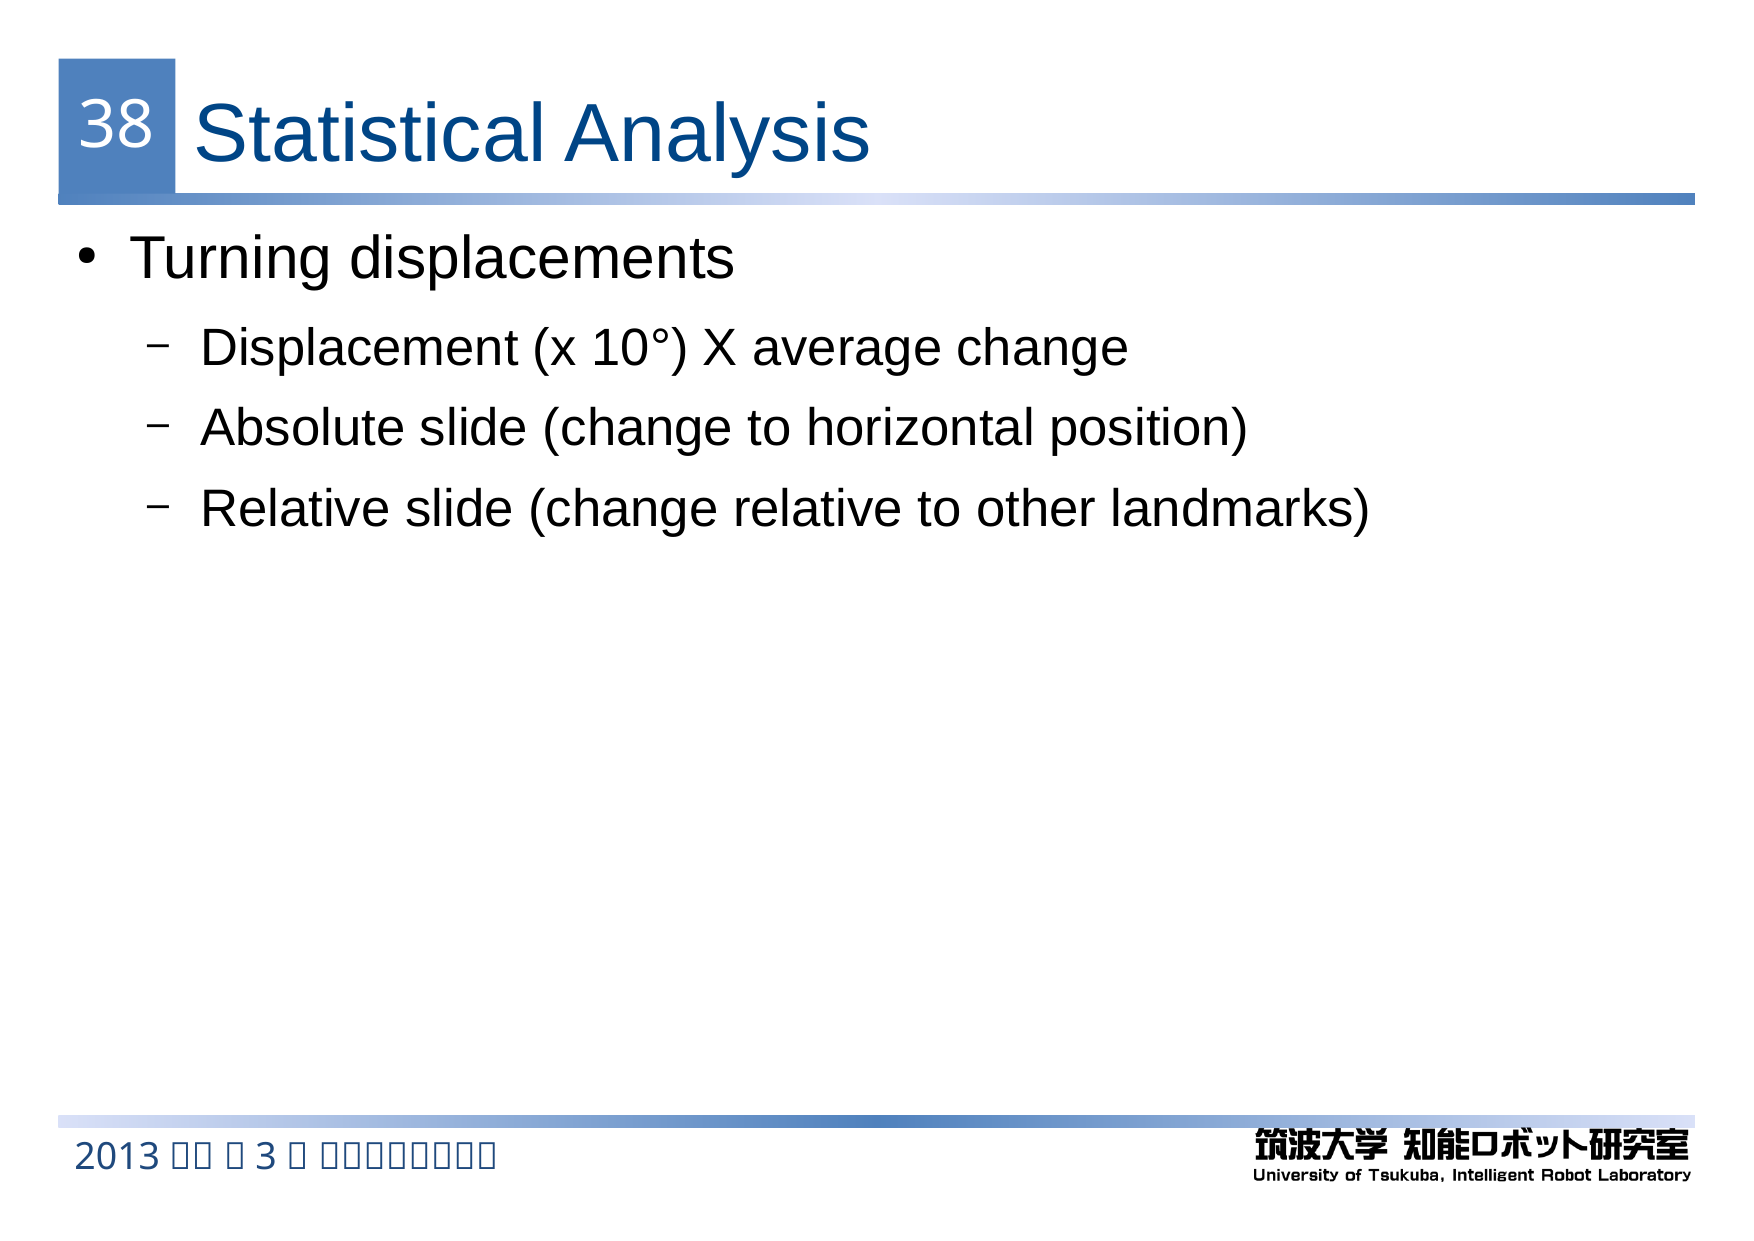

# Statistical Analysis
Turning displacements
Displacement (x 10°) X average change
Absolute slide (change to horizontal position)
Relative slide (change relative to other landmarks)